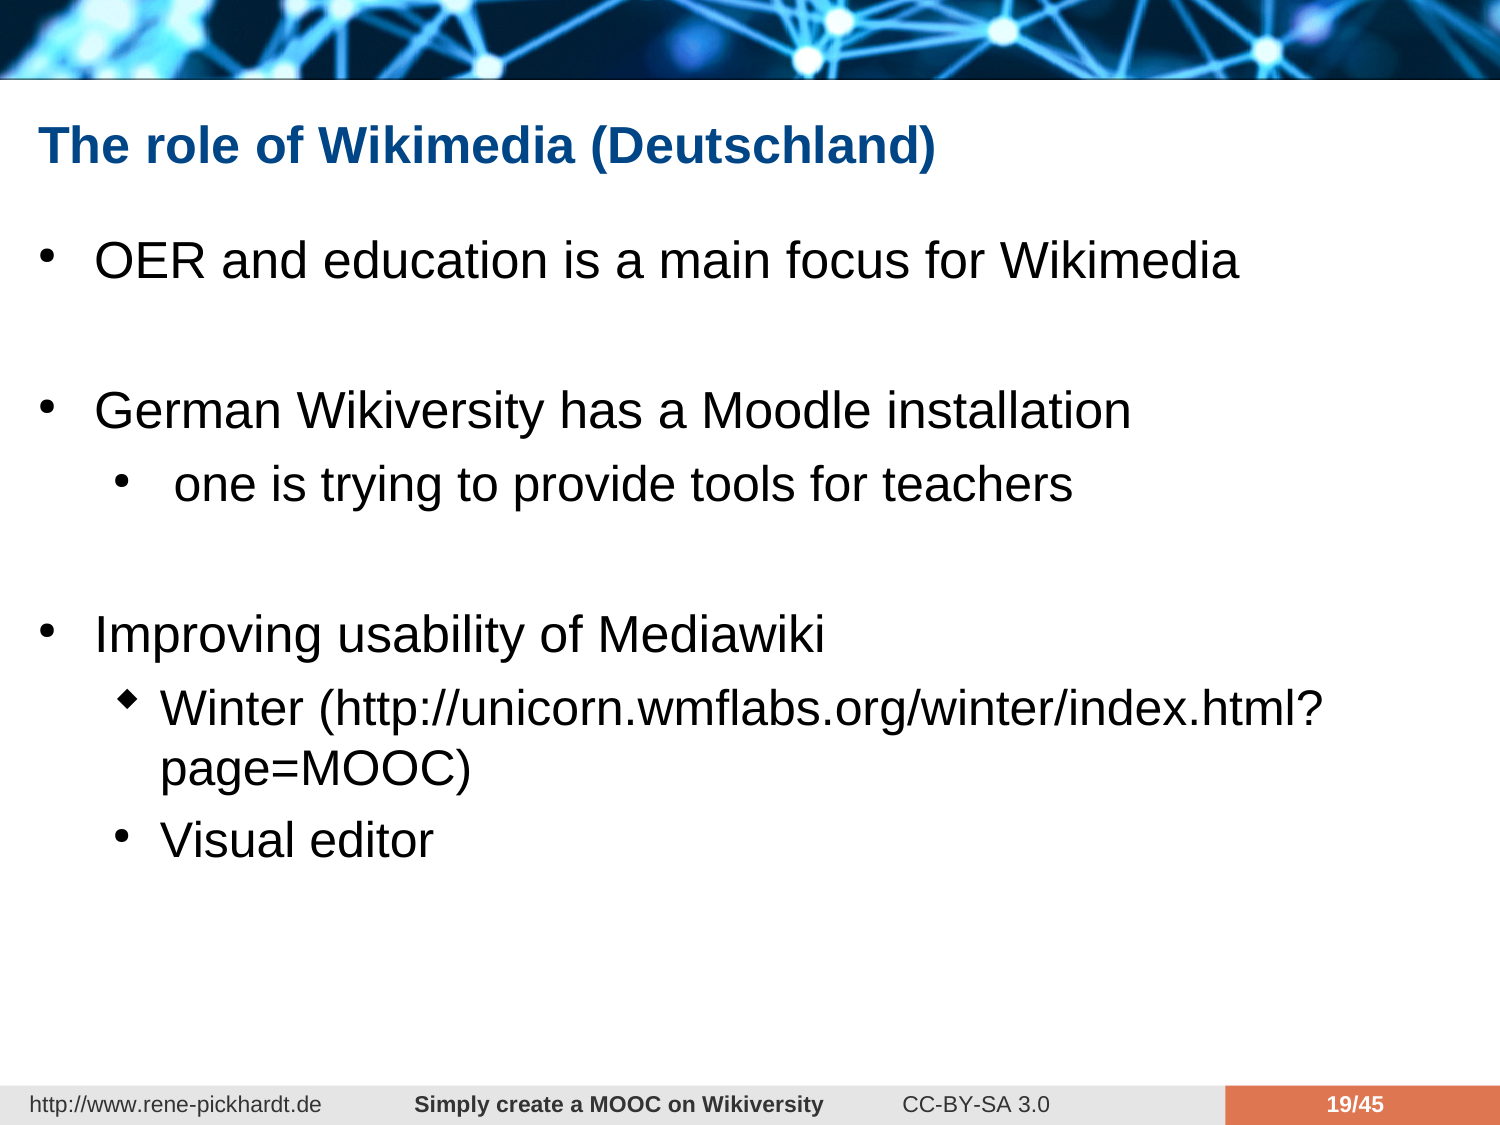

# The role of Wikimedia (Deutschland)
OER and education is a main focus for Wikimedia
German Wikiversity has a Moodle installation
 one is trying to provide tools for teachers
Improving usability of Mediawiki
Winter (http://unicorn.wmflabs.org/winter/index.html?page=MOOC)
Visual editor